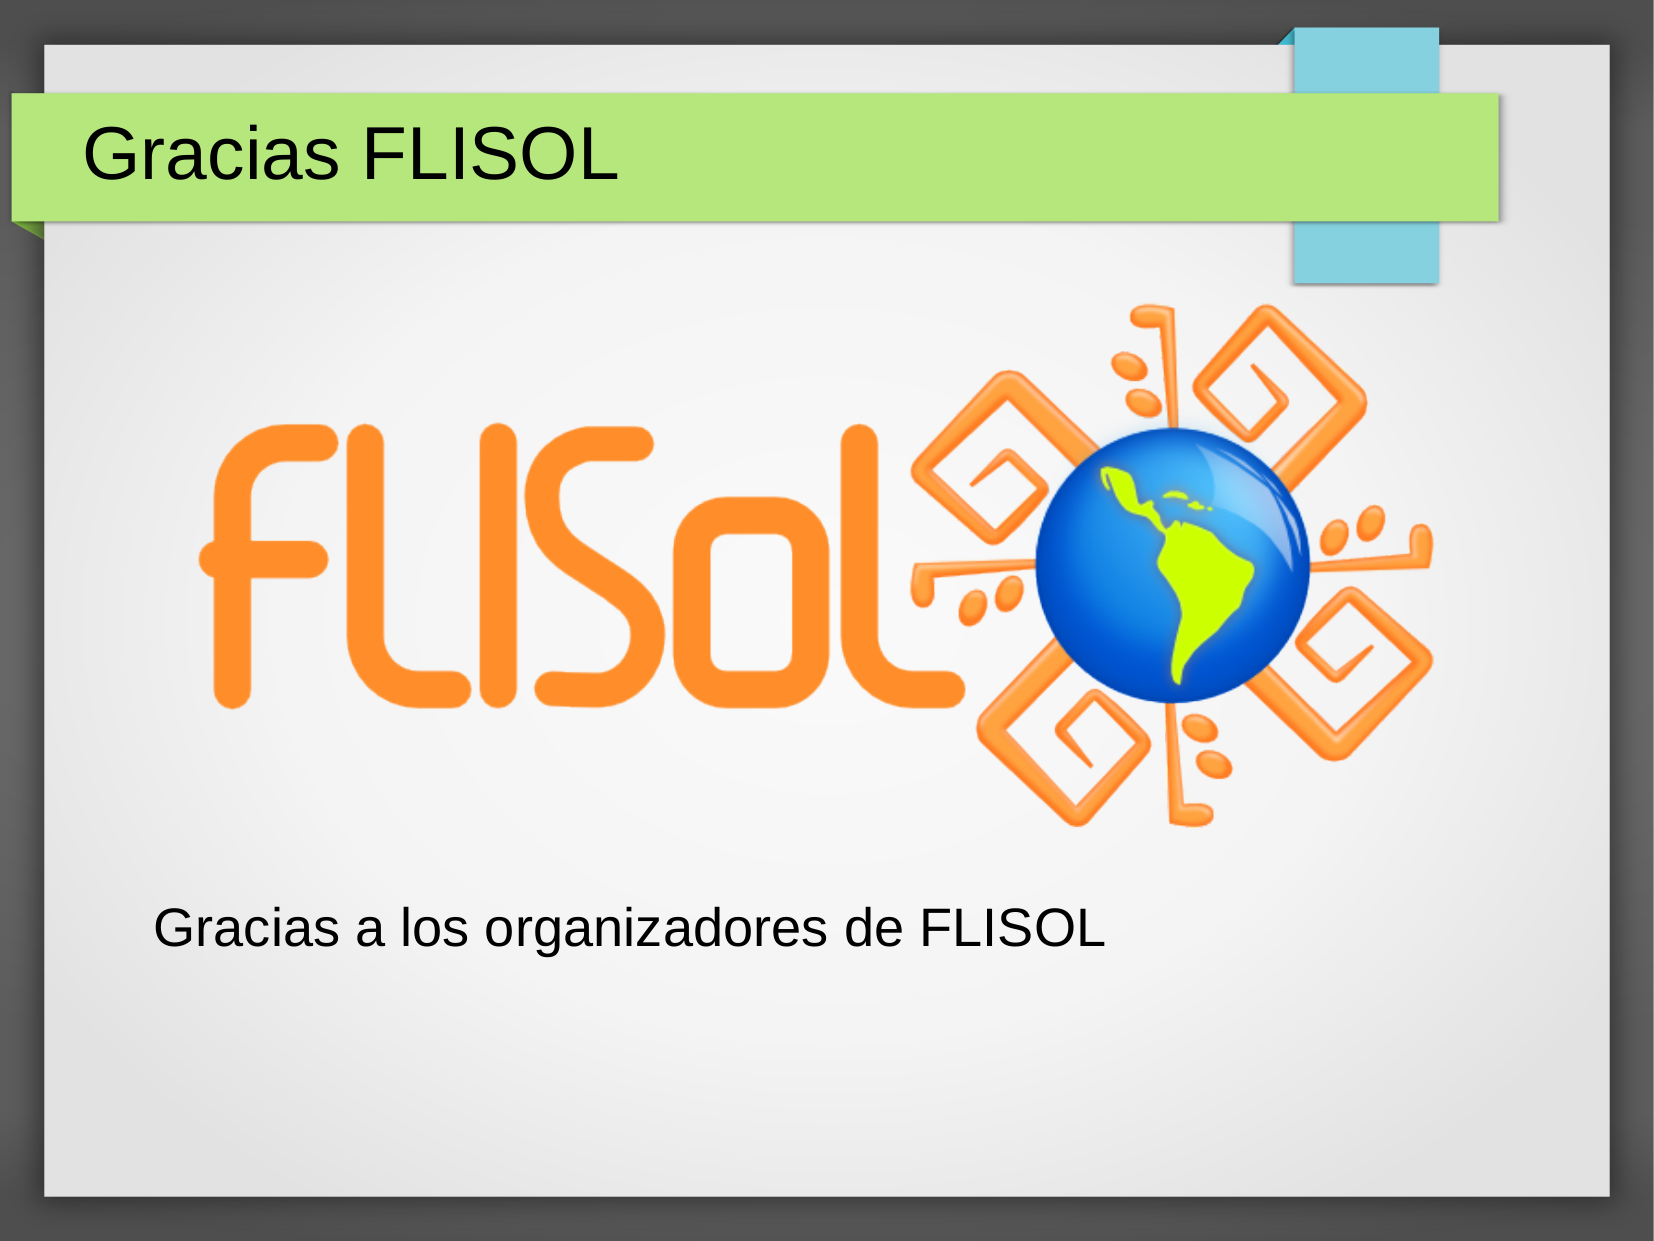

# Gracias FLISOL
Gracias a los organizadores de FLISOL